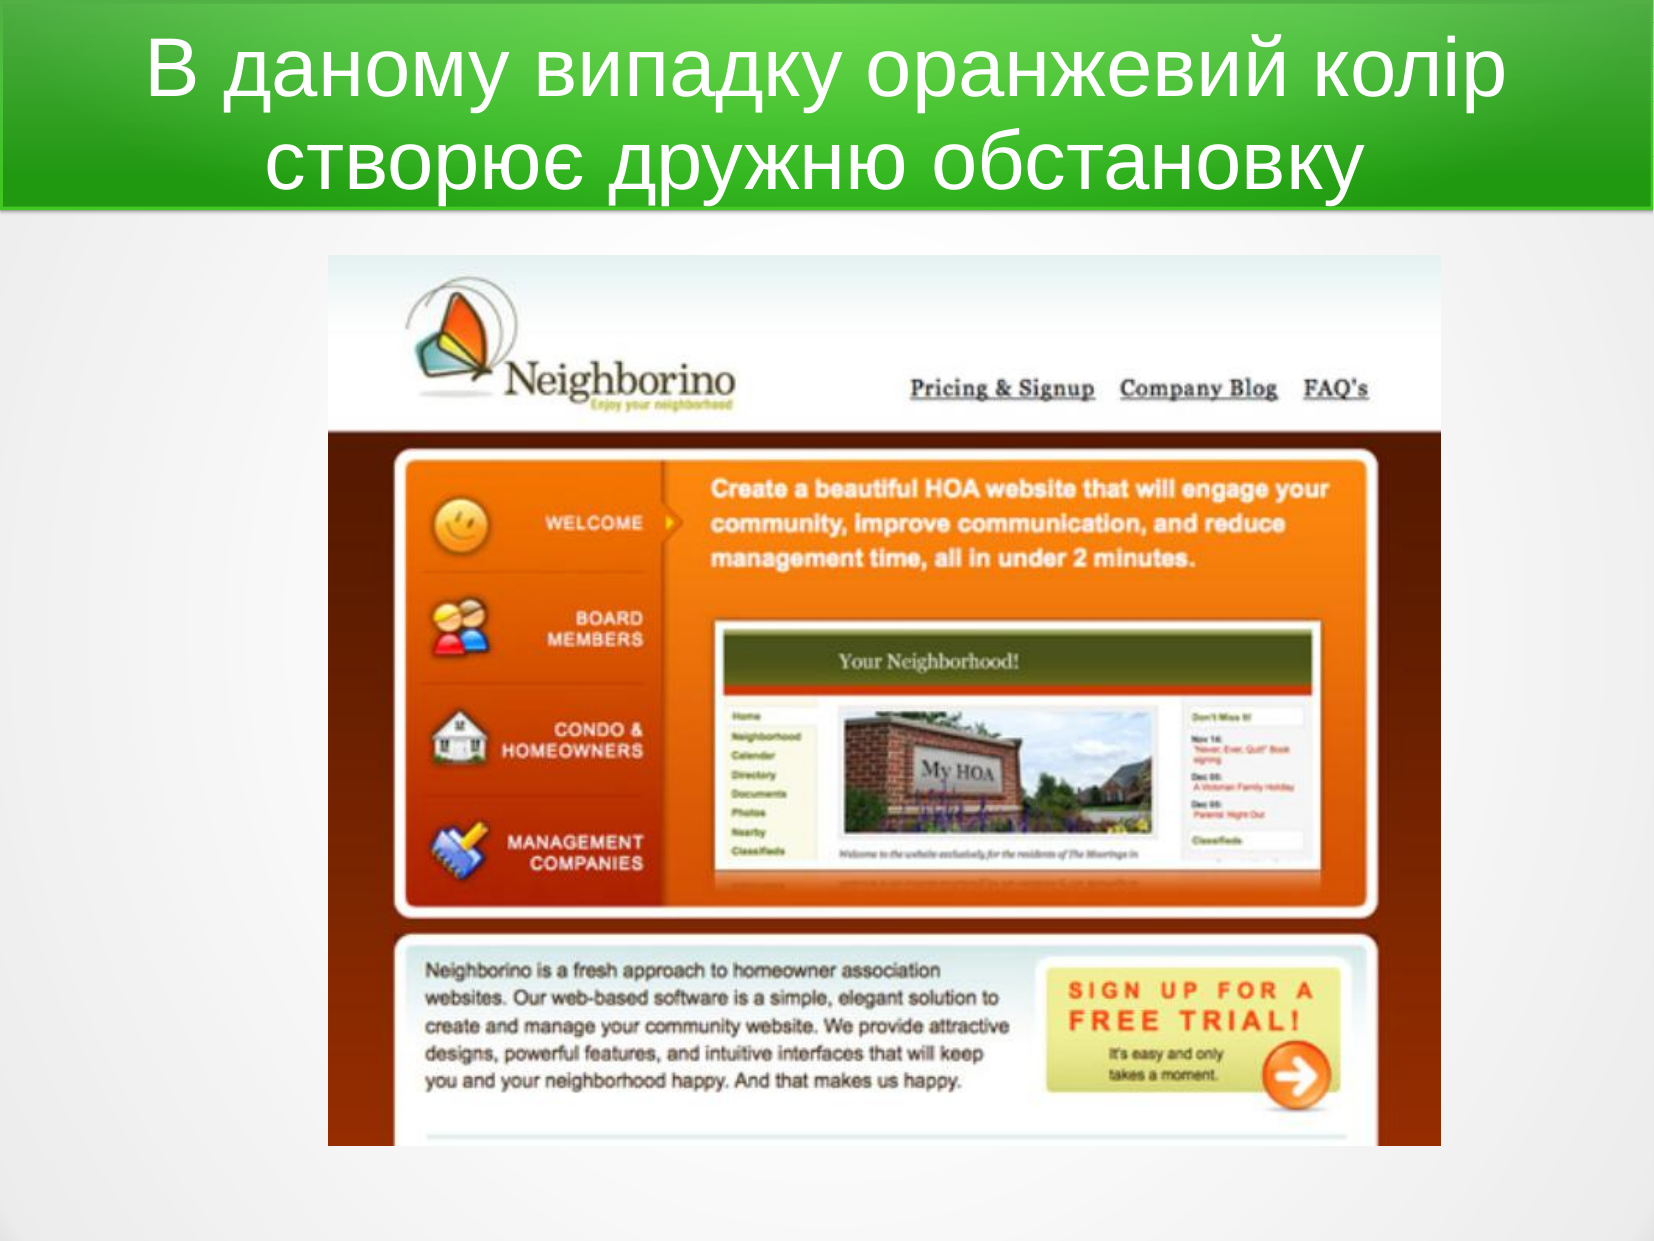

# В даному випадку оранжевий колір створює дружню обстановку